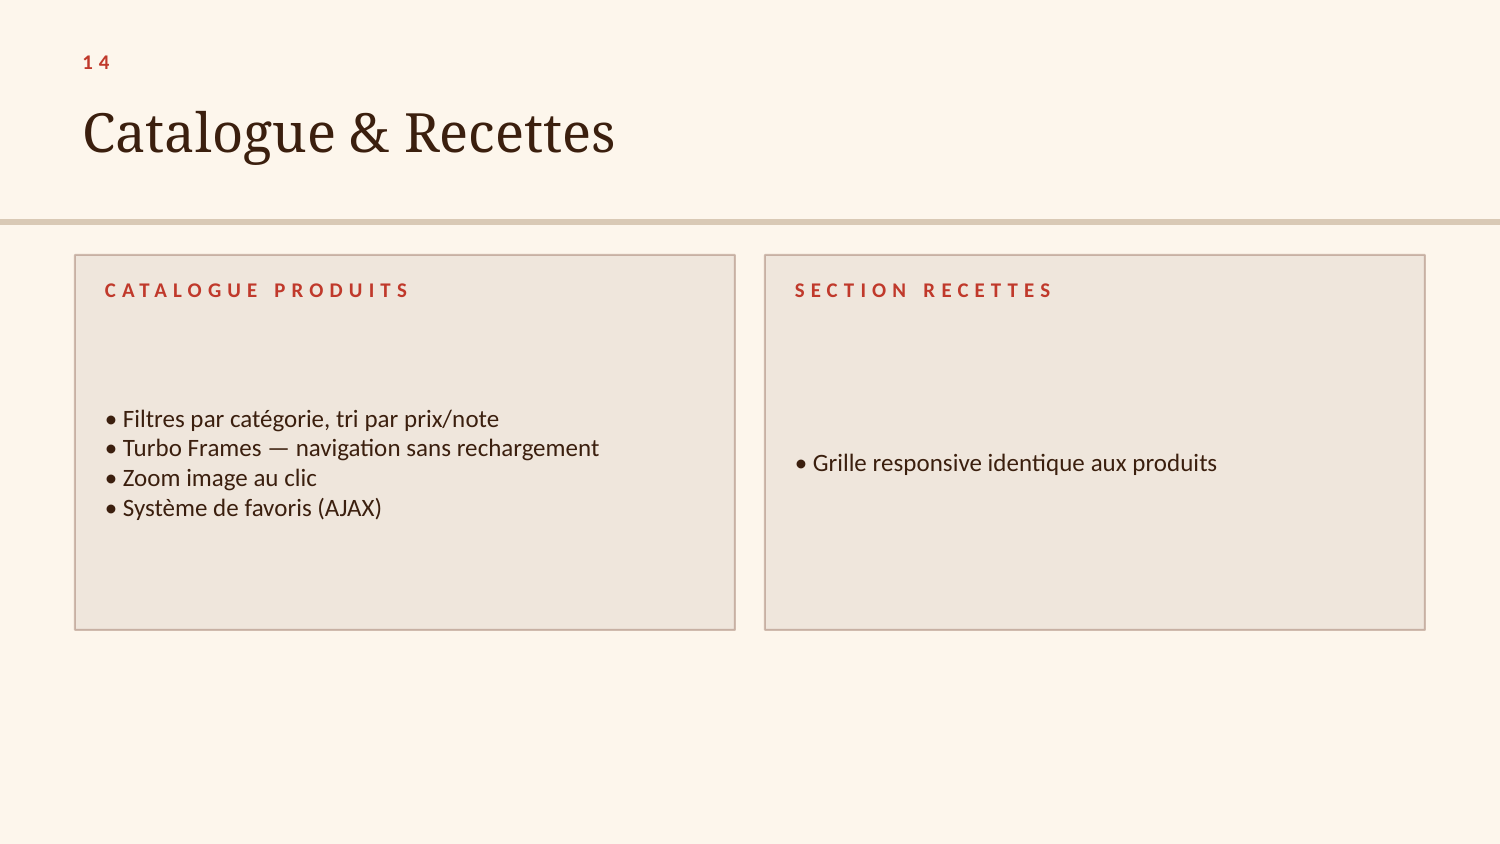

14
Catalogue & Recettes
CATALOGUE PRODUITS
SECTION RECETTES
• Filtres par catégorie, tri par prix/note
• Turbo Frames — navigation sans rechargement
• Zoom image au clic
• Système de favoris (AJAX)
• Grille responsive identique aux produits